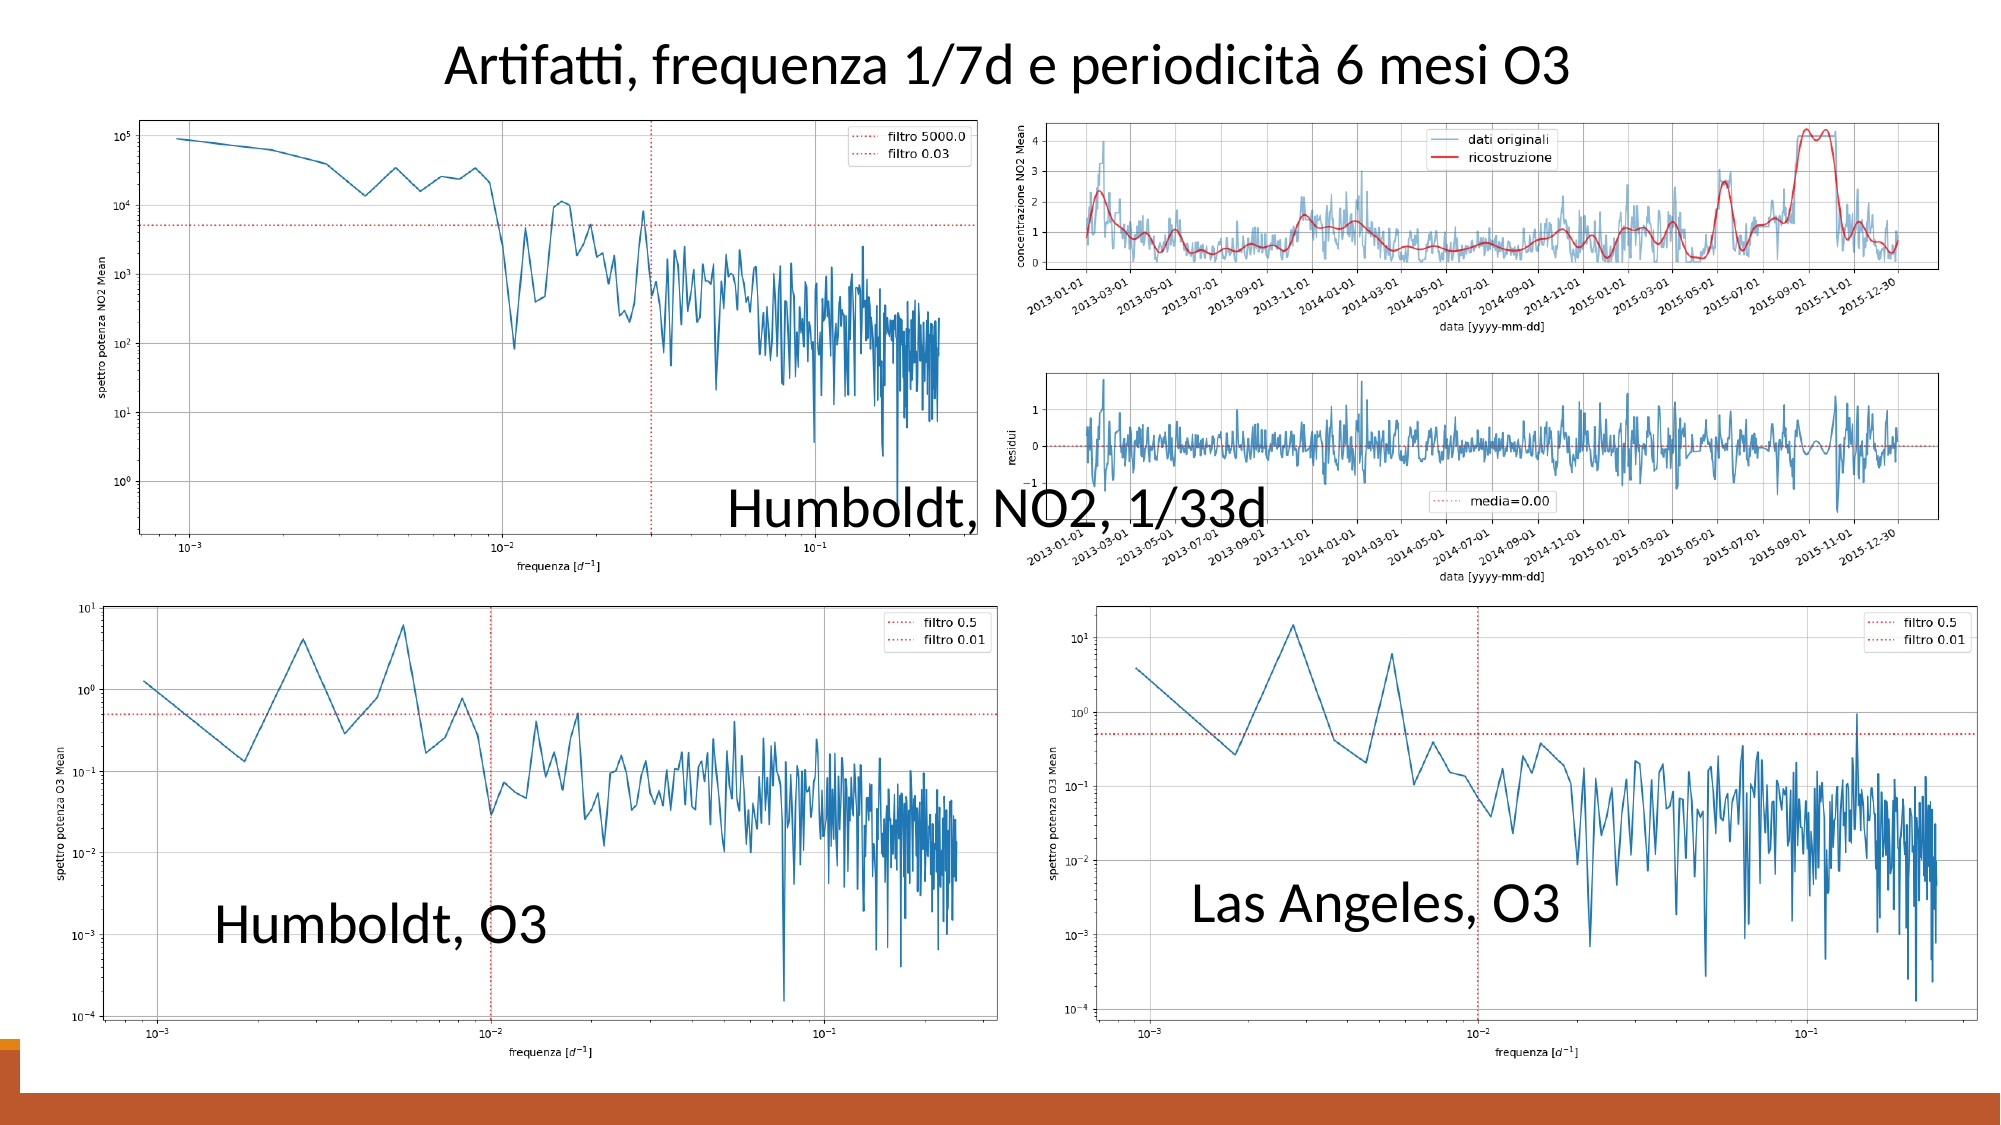

Artifatti, frequenza 1/7d e periodicità 6 mesi O3
Humboldt, NO2, 1/33d
Las Angeles, O3
Humboldt, O3